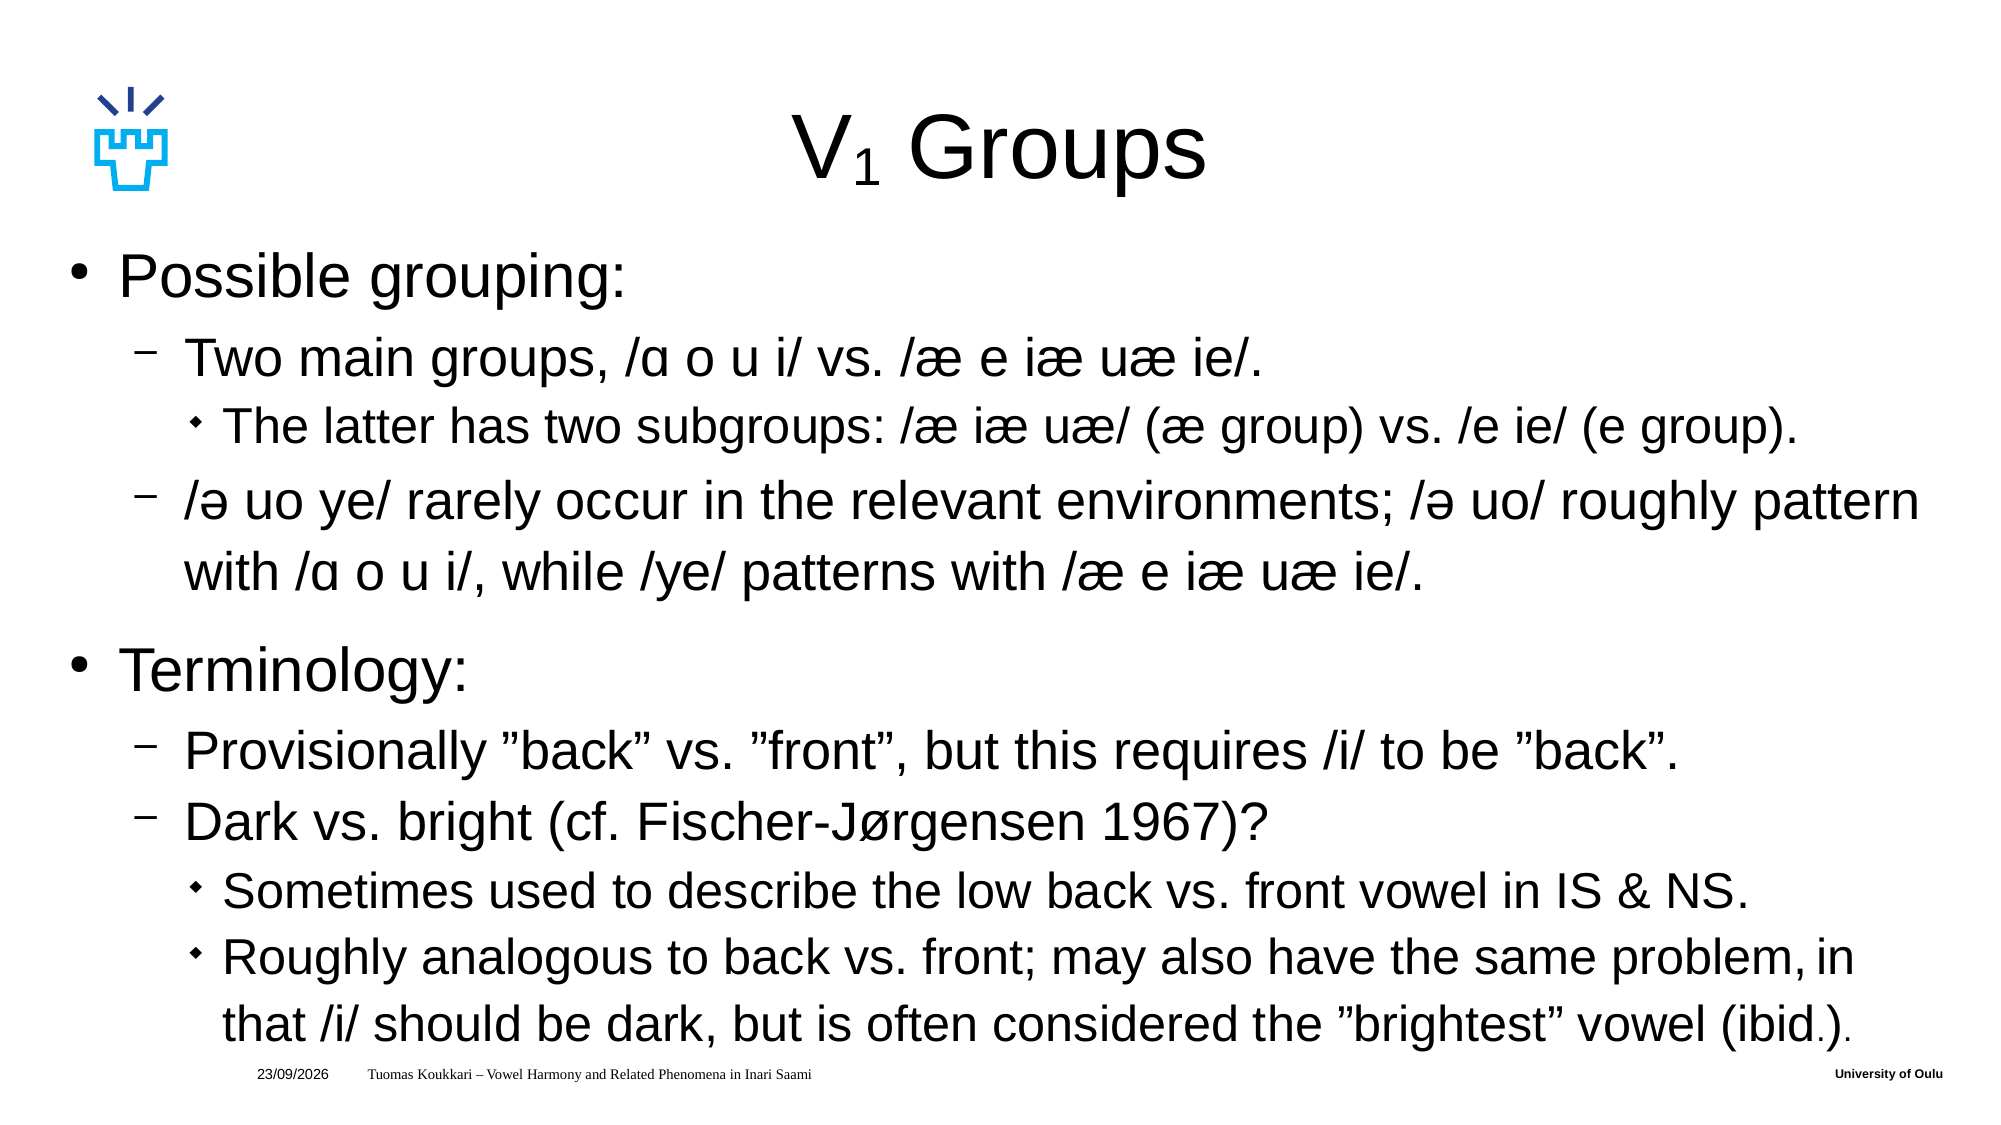

V1 Groups
# Possible grouping:
Two main groups, /ɑ o u i/ vs. /æ e iæ uæ ie/.
The latter has two subgroups: /æ iæ uæ/ (æ group) vs. /e ie/ (e group).
/ə uo ye/ rarely occur in the relevant environments; /ə uo/ roughly pattern with /ɑ o u i/, while /ye/ patterns with /æ e iæ uæ ie/.
Terminology:
Provisionally ”back” vs. ”front”, but this requires /i/ to be ”back”.
Dark vs. bright (cf. Fischer-Jørgensen 1967)?
Sometimes used to describe the low back vs. front vowel in IS & NS.
Roughly analogous to back vs. front; may also have the same problem, in that /i/ should be dark, but is often considered the ”brightest” vowel (ibid.).
https://github.com/tkoukkar/anaraskiela/blob/master/Koukkari_Tuomas-CIFUXIII-oovdanpyehtim.pdf